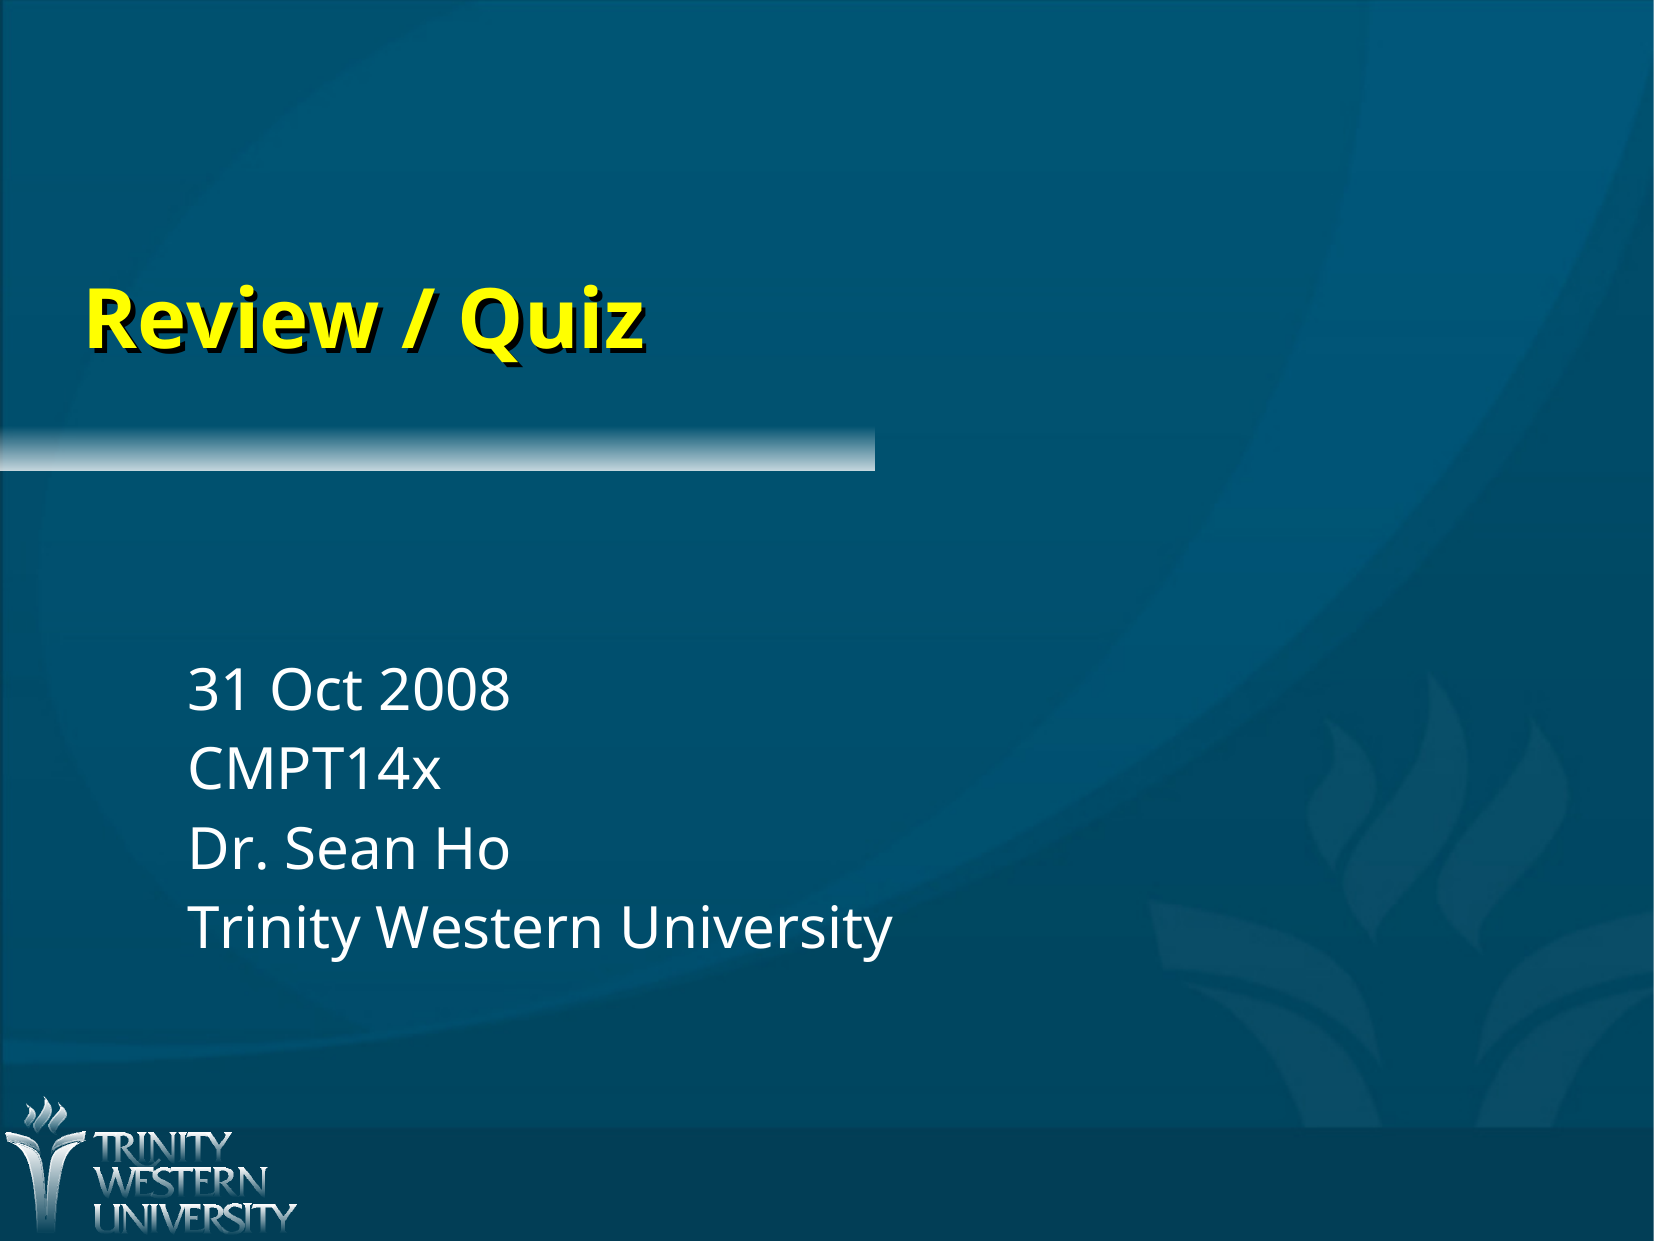

# Review / Quiz
31 Oct 2008
CMPT14x
Dr. Sean Ho
Trinity Western University